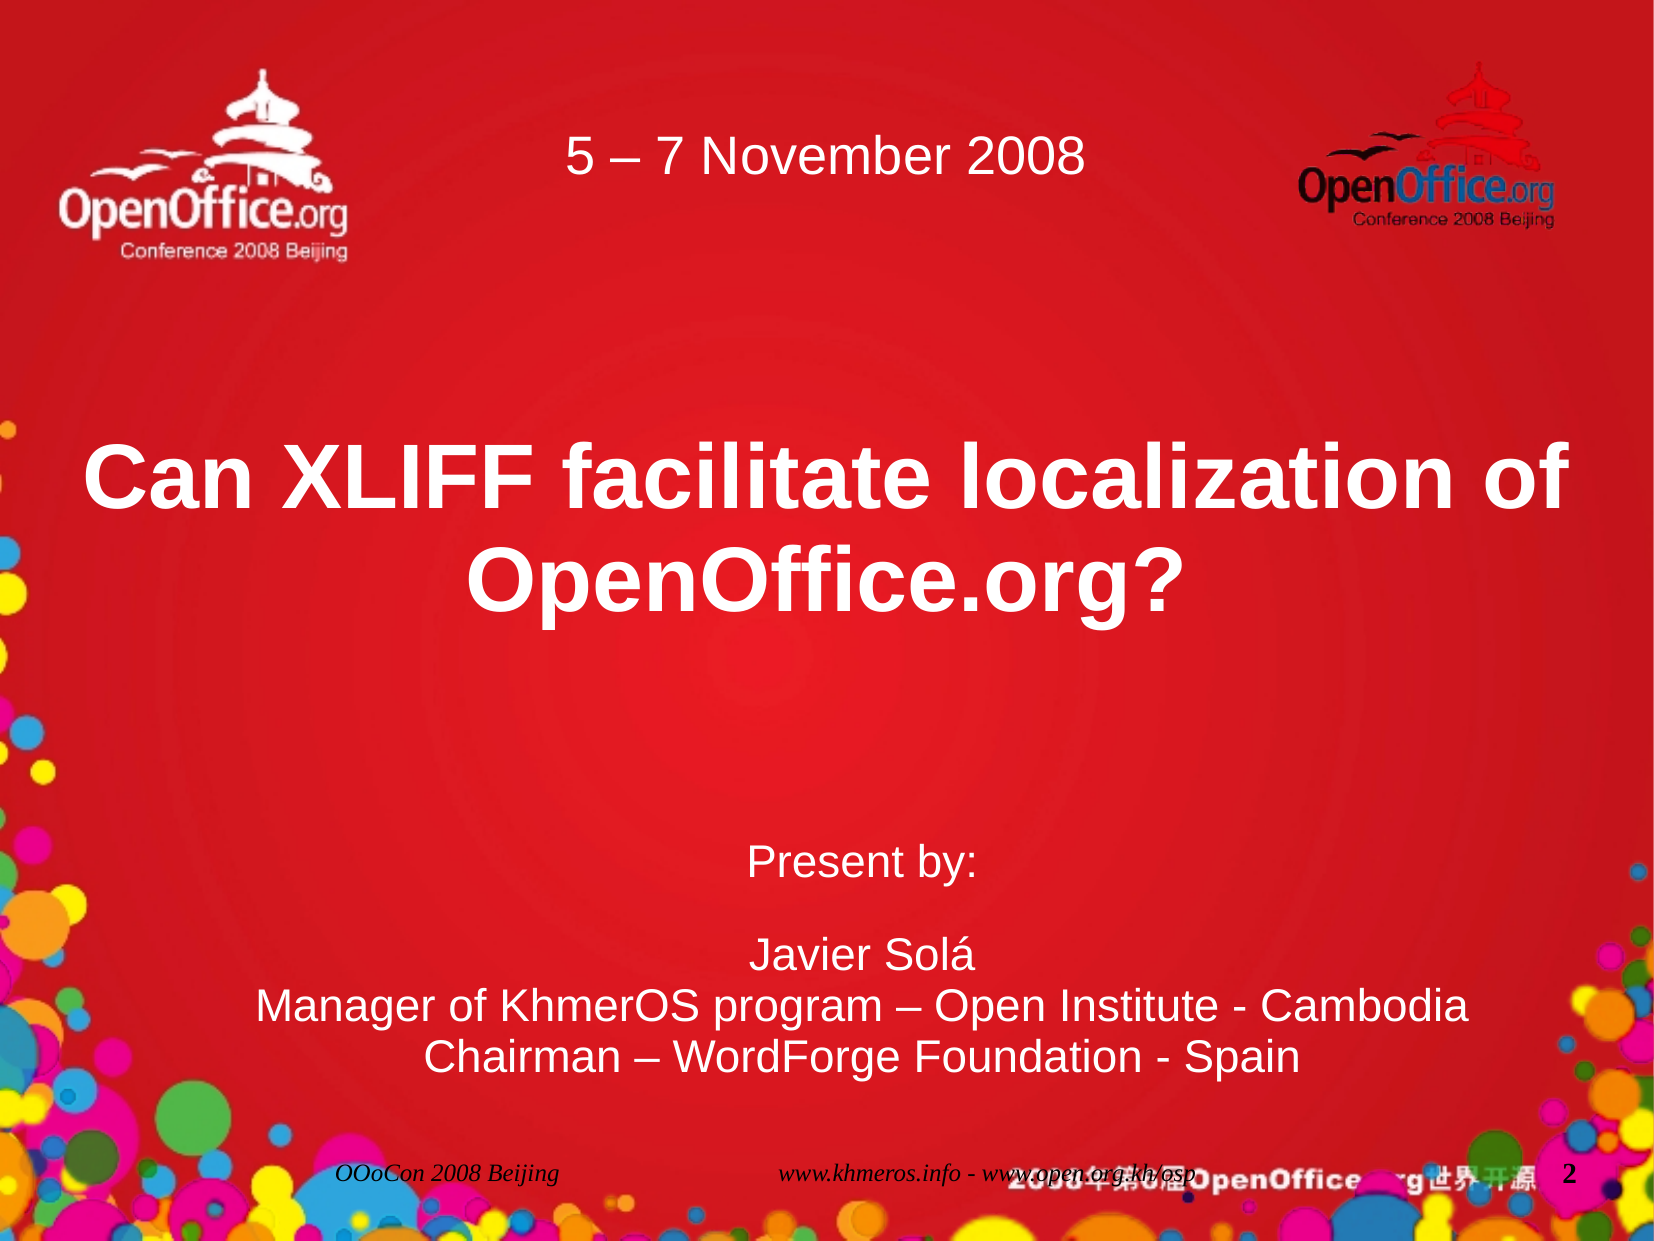

5 – 7 November 2008
# Can XLIFF facilitate localization of OpenOffice.org?
Present by:
Javier Solá
Manager of KhmerOS program – Open Institute - Cambodia
Chairman – WordForge Foundation - Spain
2
OOoCon 2008 Beijing www.khmeros.info - www.open.org.kh/osp